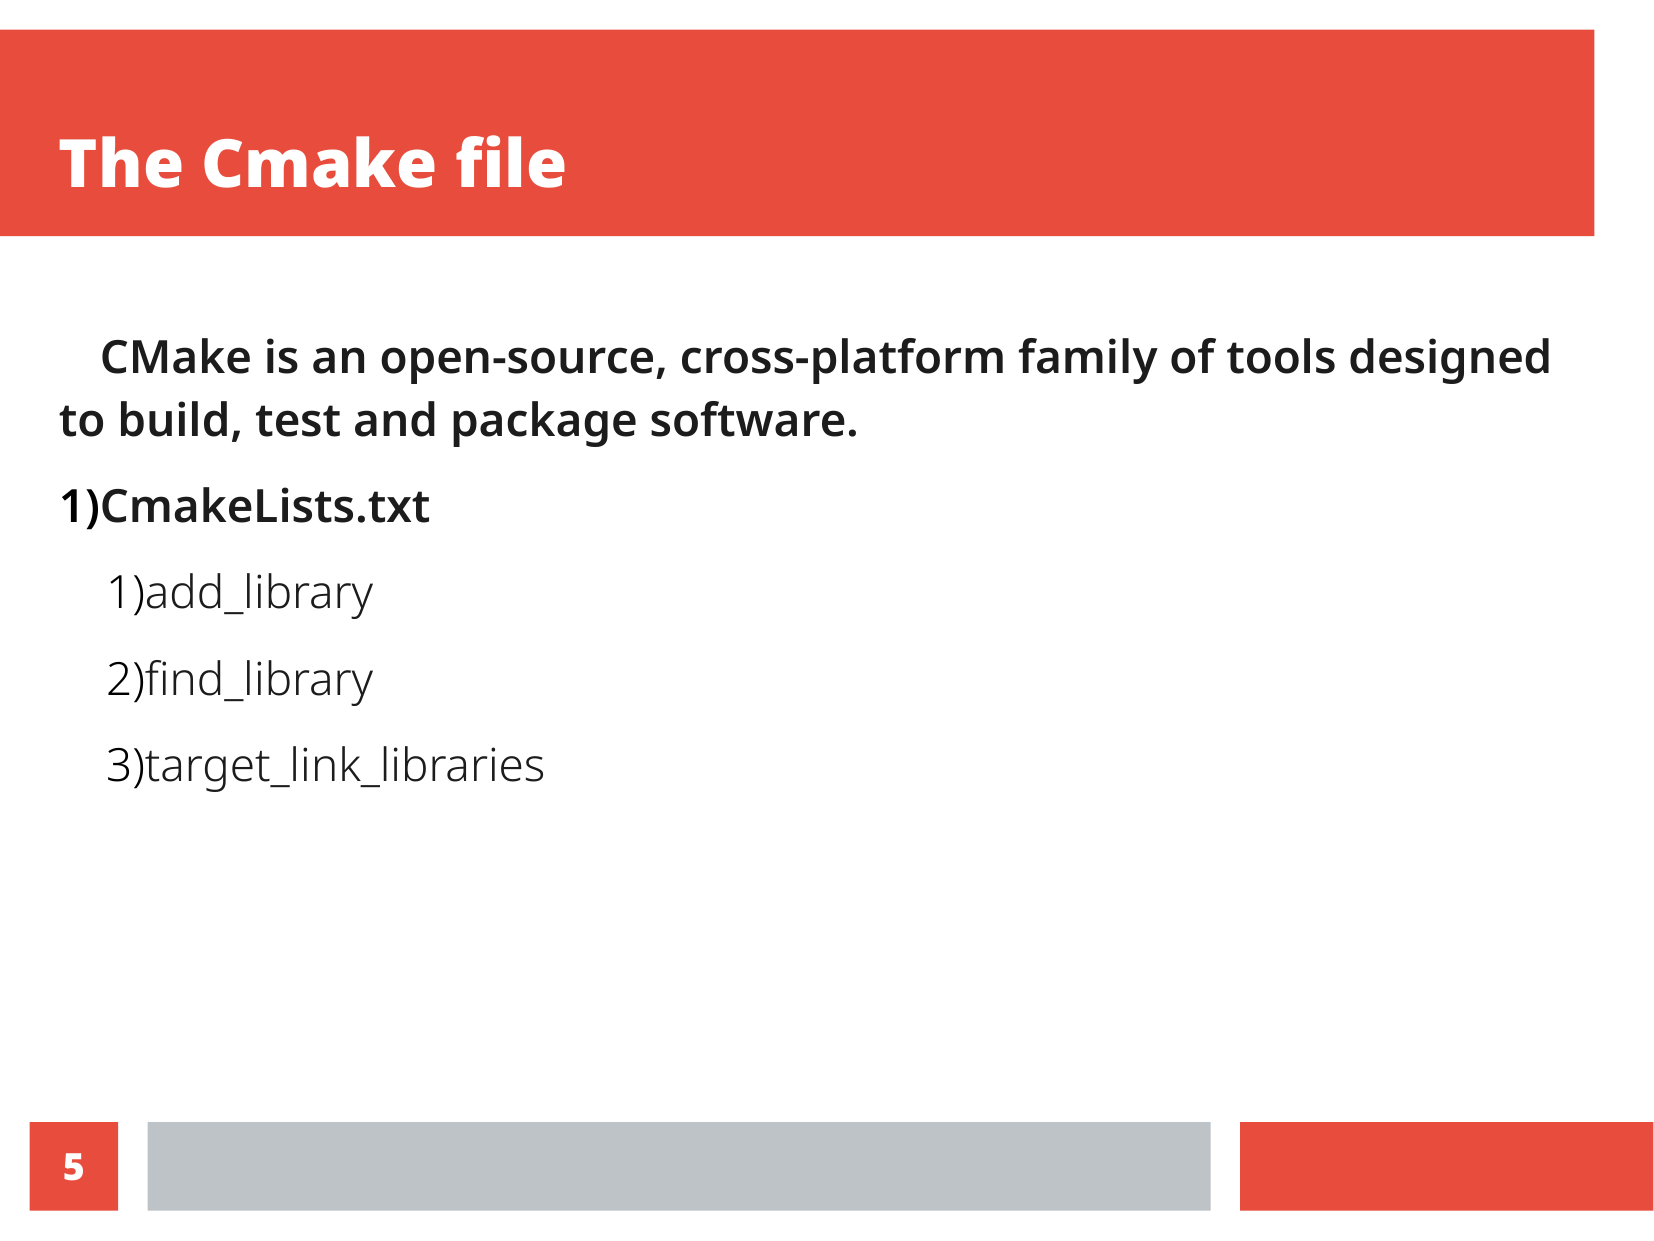

# The Cmake file
CMake is an open-source, cross-platform family of tools designed to build, test and package software.
CmakeLists.txt
add_library
find_library
target_link_libraries
5